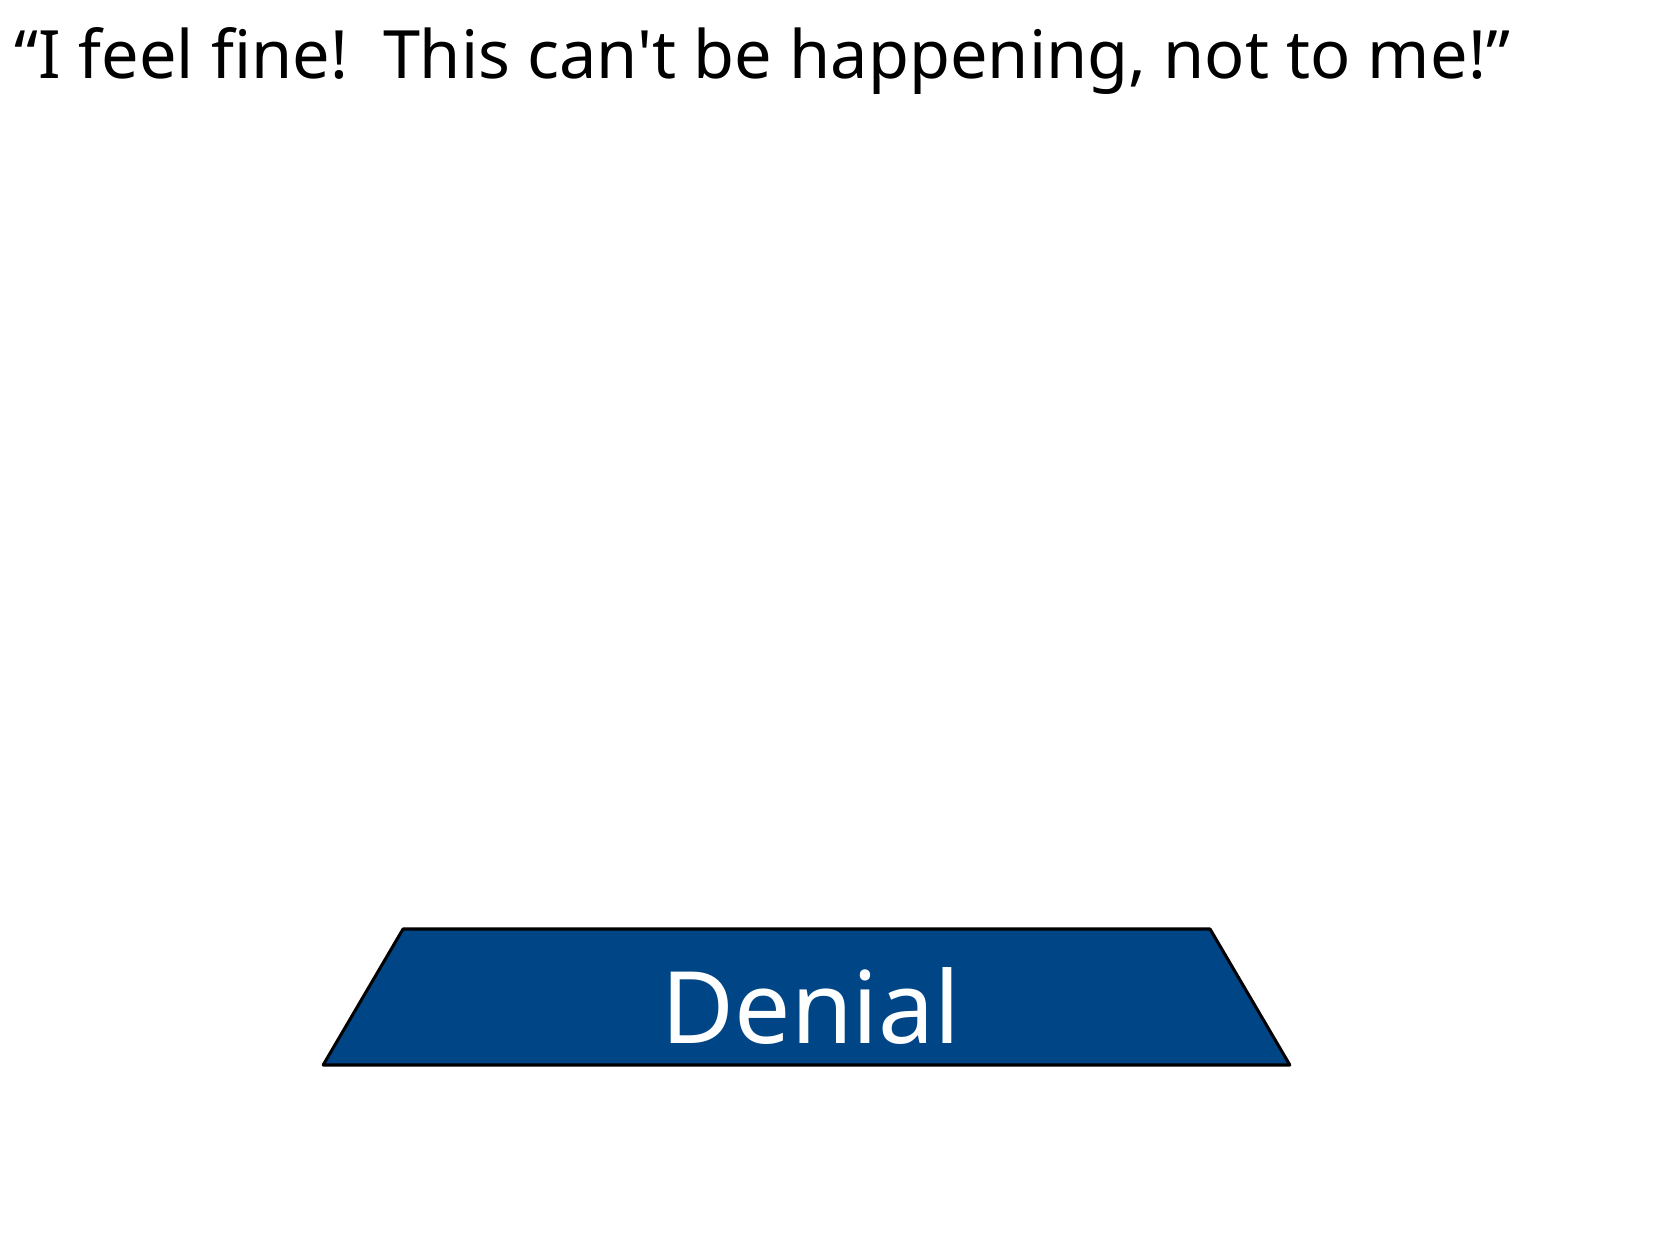

“I feel fine! This can't be happening, not to me!”
Denial